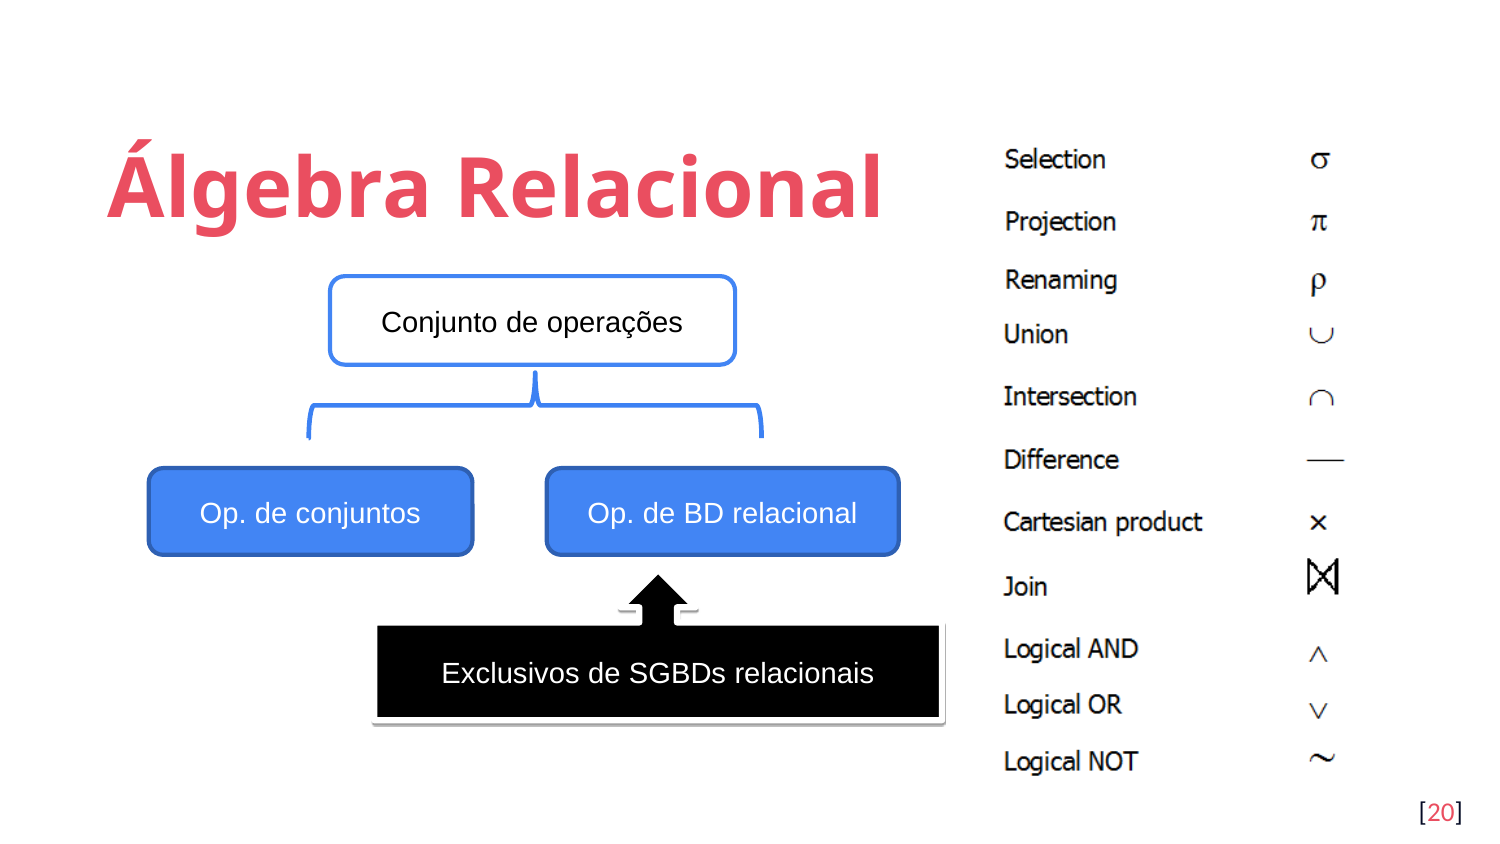

Álgebra Relacional
Conjunto de operações
Op. de conjuntos
Op. de BD relacional
Exclusivos de SGBDs relacionais